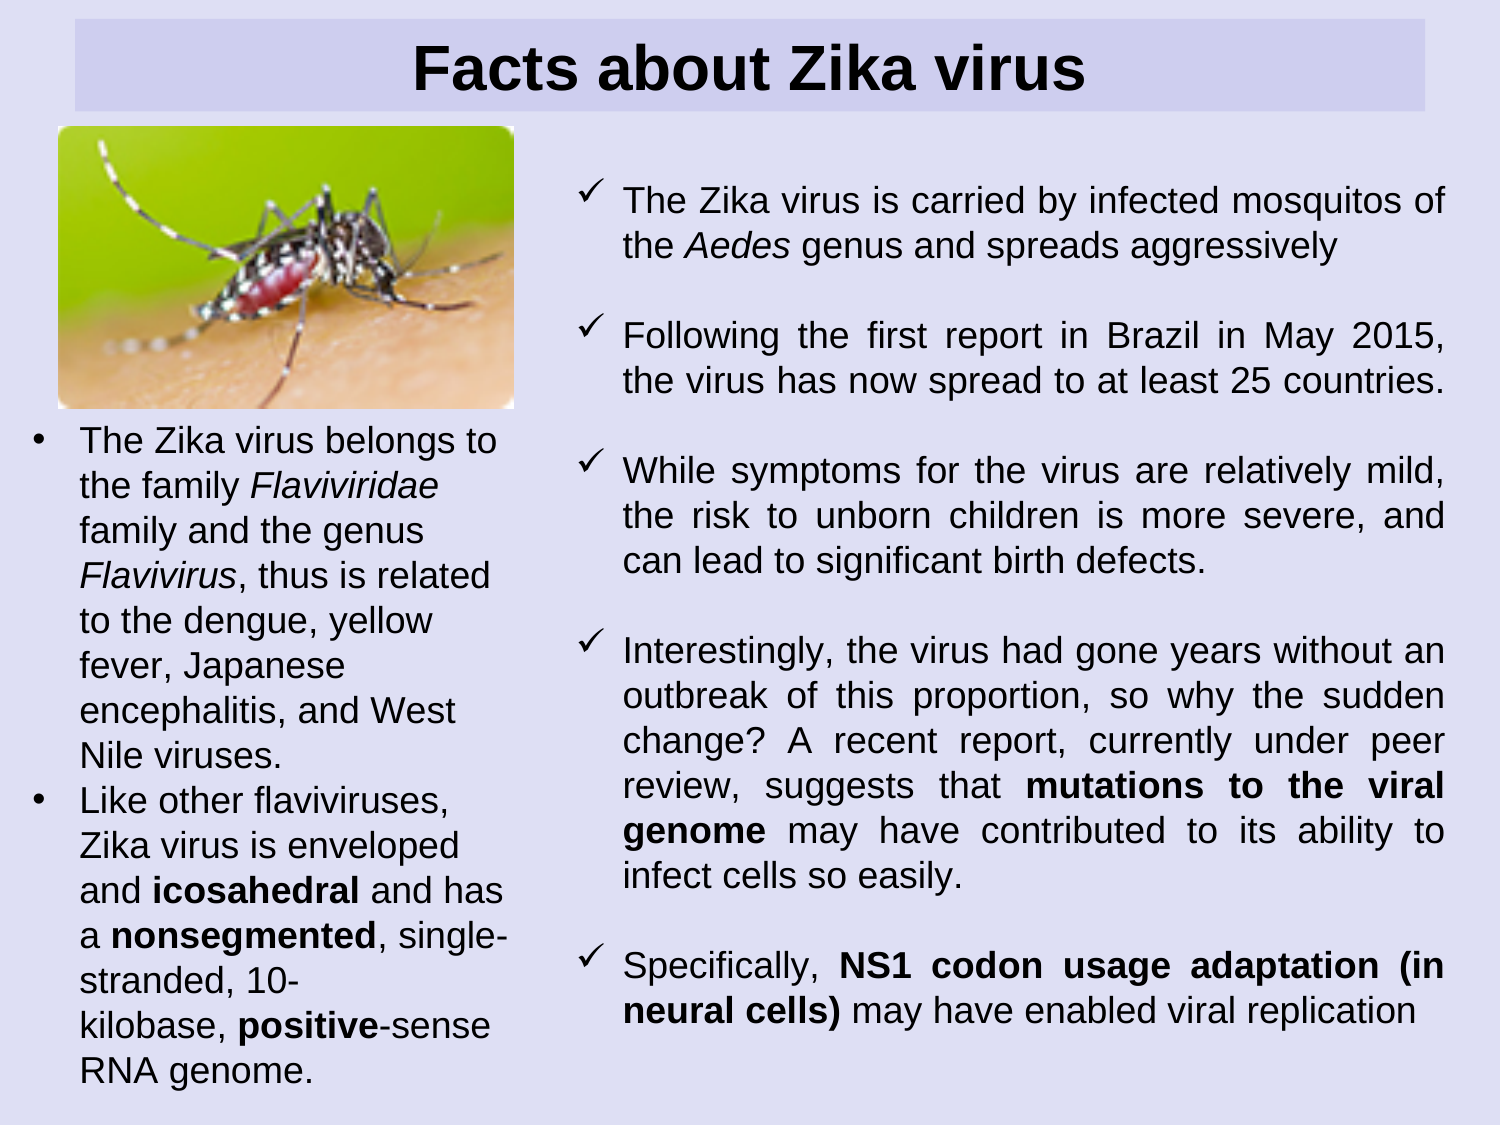

Facts about Zika virus
The Zika virus is carried by infected mosquitos of the Aedes genus and spreads aggressively
Following the first report in Brazil in May 2015, the virus has now spread to at least 25 countries.
While symptoms for the virus are relatively mild, the risk to unborn children is more severe, and can lead to significant birth defects.
Interestingly, the virus had gone years without an outbreak of this proportion, so why the sudden change? A recent report, currently under peer review, suggests that mutations to the viral genome may have contributed to its ability to infect cells so easily.
Specifically, NS1 codon usage adaptation (in neural cells) may have enabled viral replication
The Zika virus belongs to the family Flaviviridae family and the genus Flavivirus, thus is related to the dengue, yellow fever, Japanese encephalitis, and West Nile viruses.
Like other flaviviruses, Zika virus is enveloped and icosahedral and has a nonsegmented, single-stranded, 10-kilobase, positive-sense RNA genome.